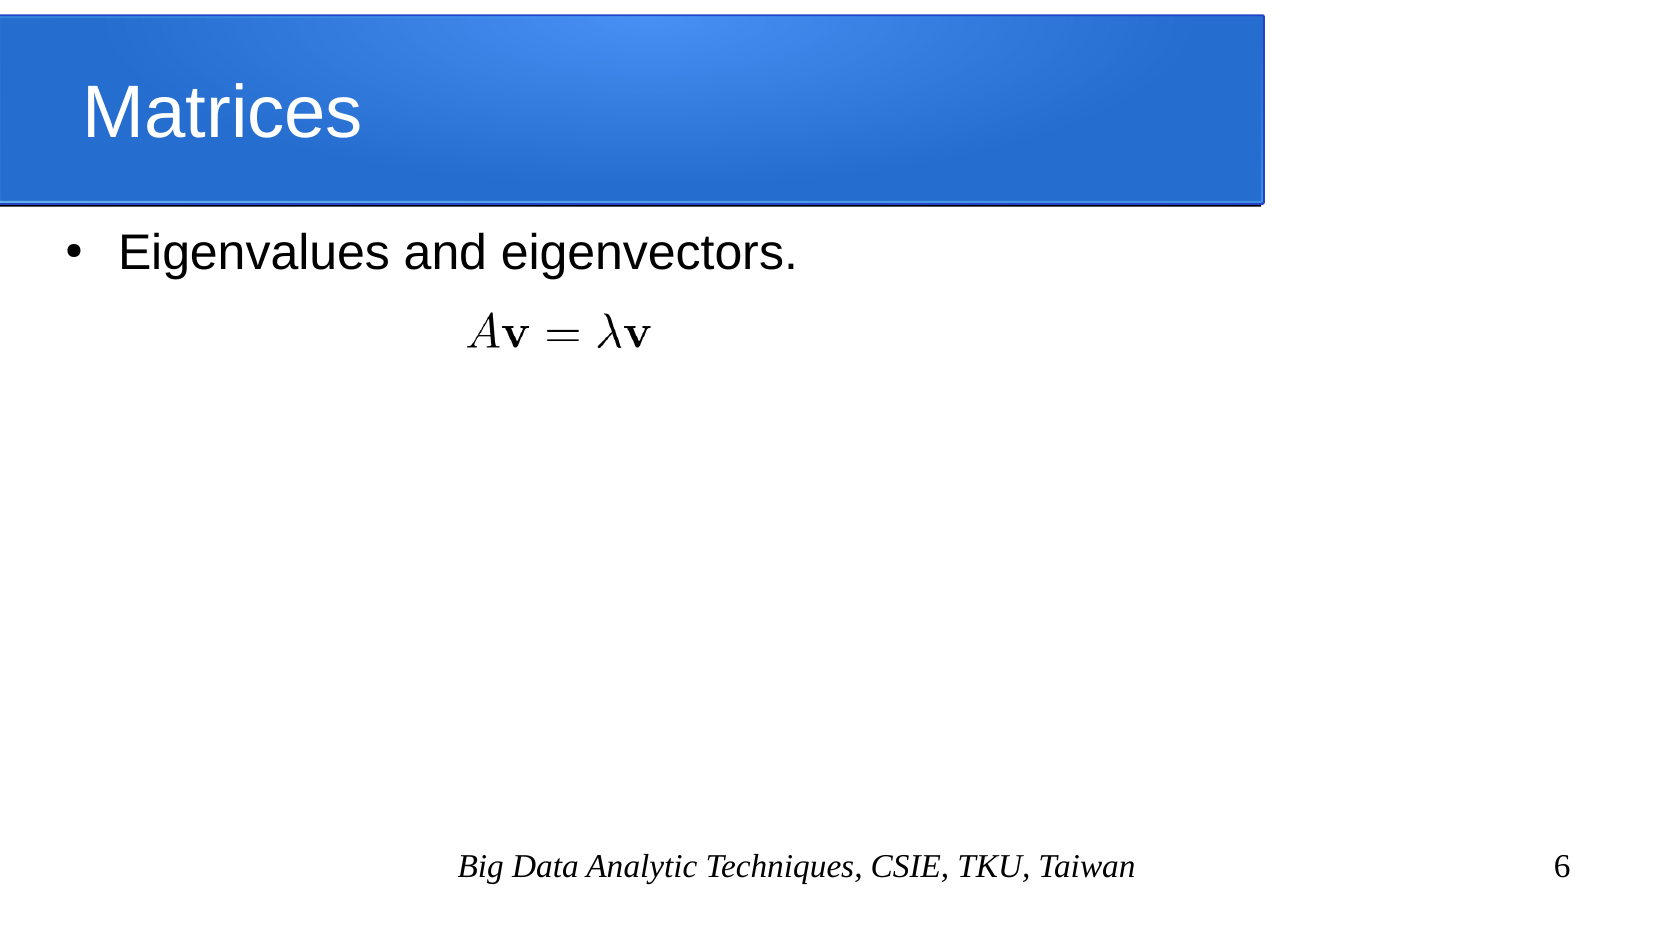

# Matrices
Eigenvalues and eigenvectors.
Big Data Analytic Techniques, CSIE, TKU, Taiwan
6